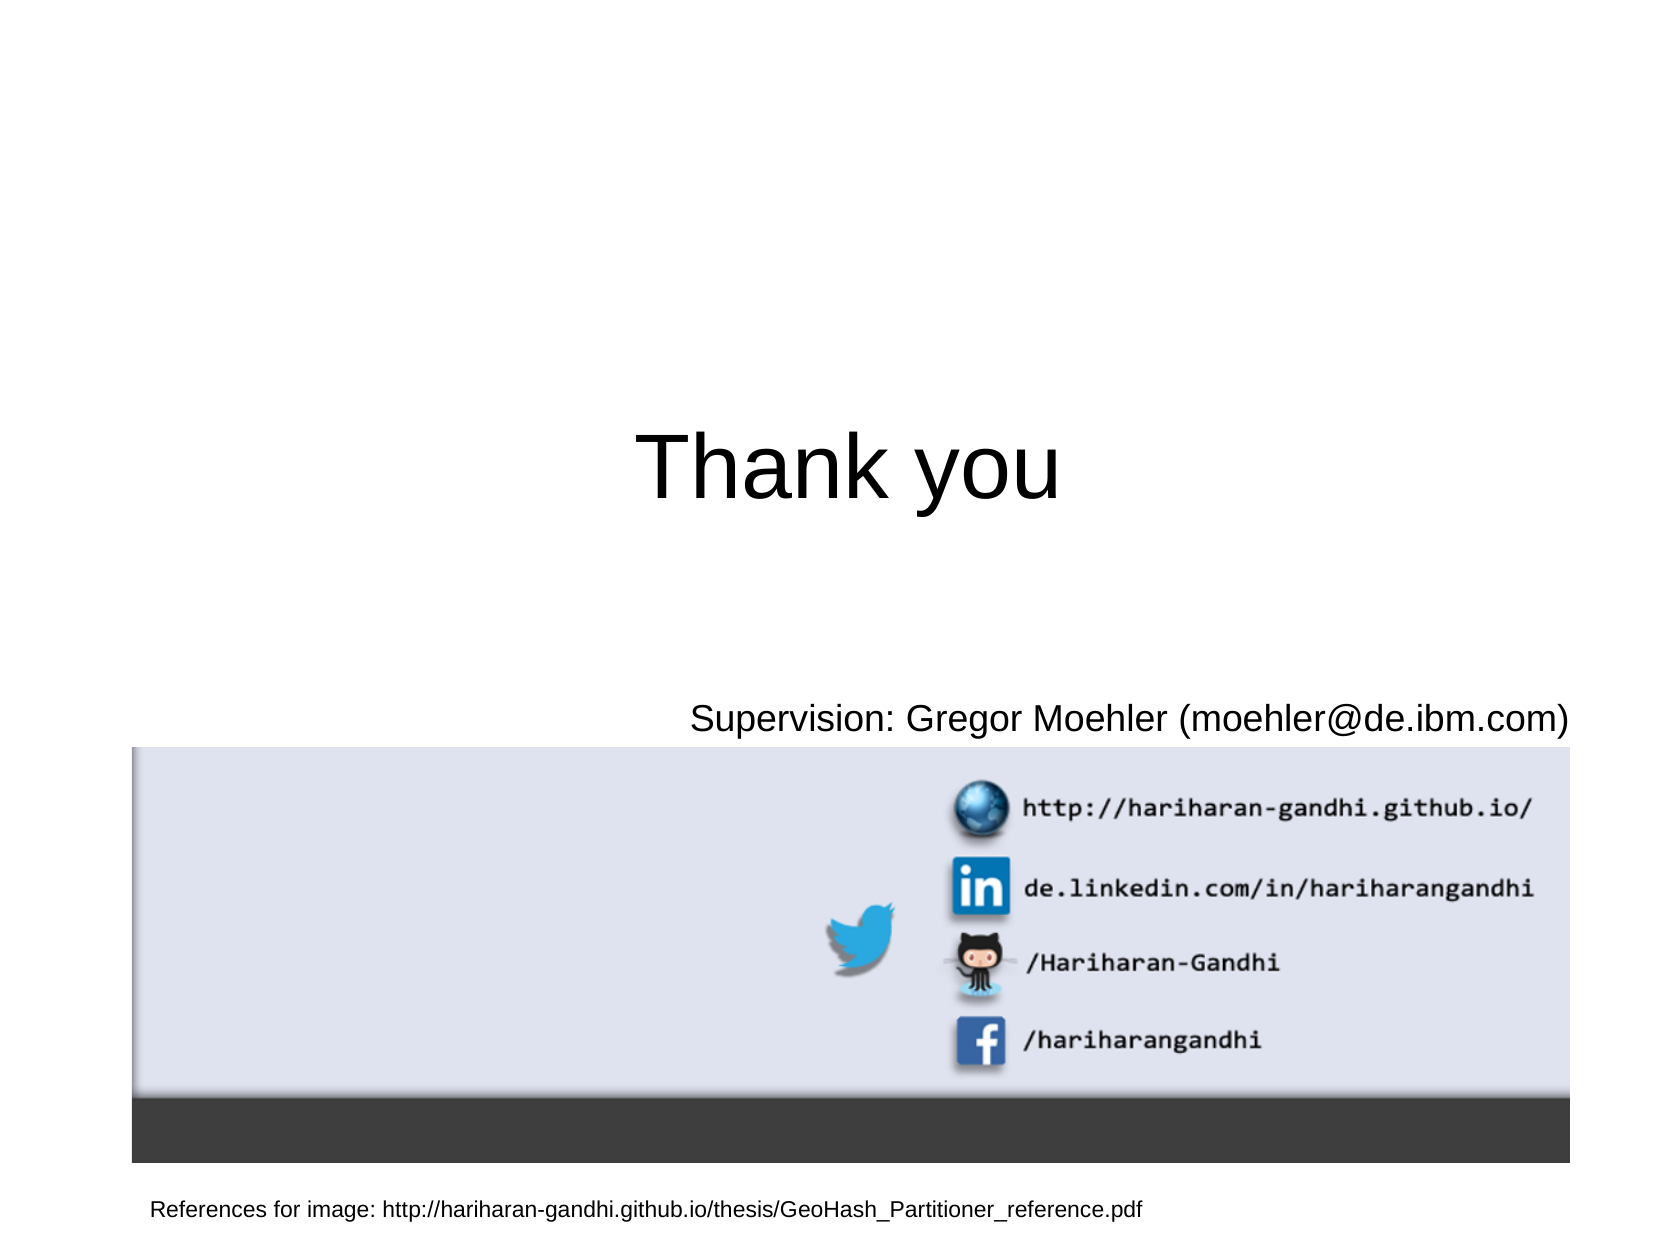

# Thank you
Supervision: Gregor Moehler (moehler@de.ibm.com)
References for image: http://hariharan-gandhi.github.io/thesis/GeoHash_Partitioner_reference.pdf